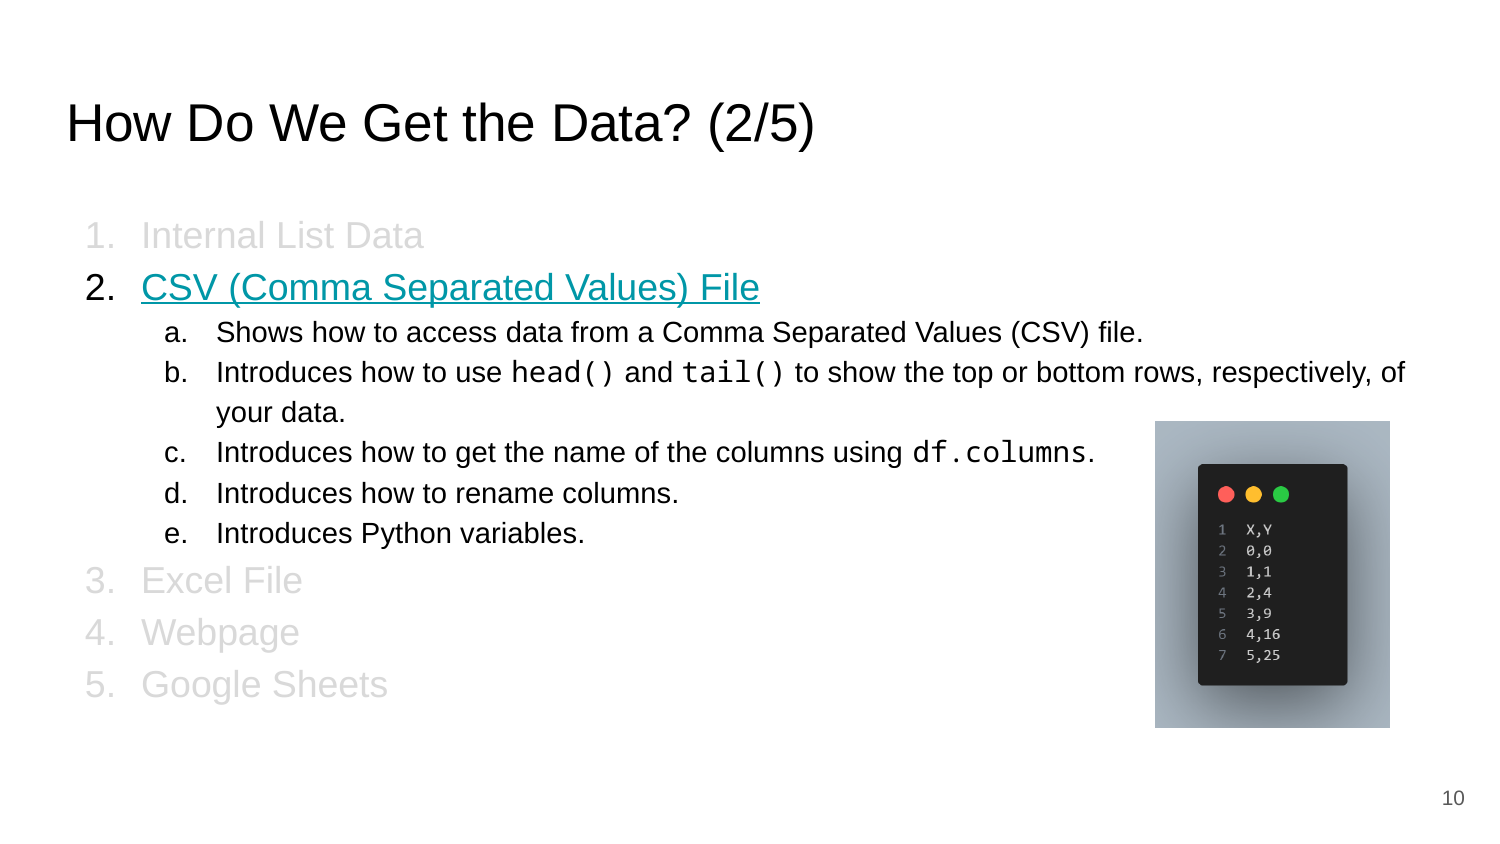

# How Do We Get the Data? (2/5)
Internal List Data
CSV (Comma Separated Values) File
Shows how to access data from a Comma Separated Values (CSV) file.
Introduces how to use head() and tail() to show the top or bottom rows, respectively, of your data.
Introduces how to get the name of the columns using df.columns.
Introduces how to rename columns.
Introduces Python variables.
Excel File
Webpage
Google Sheets